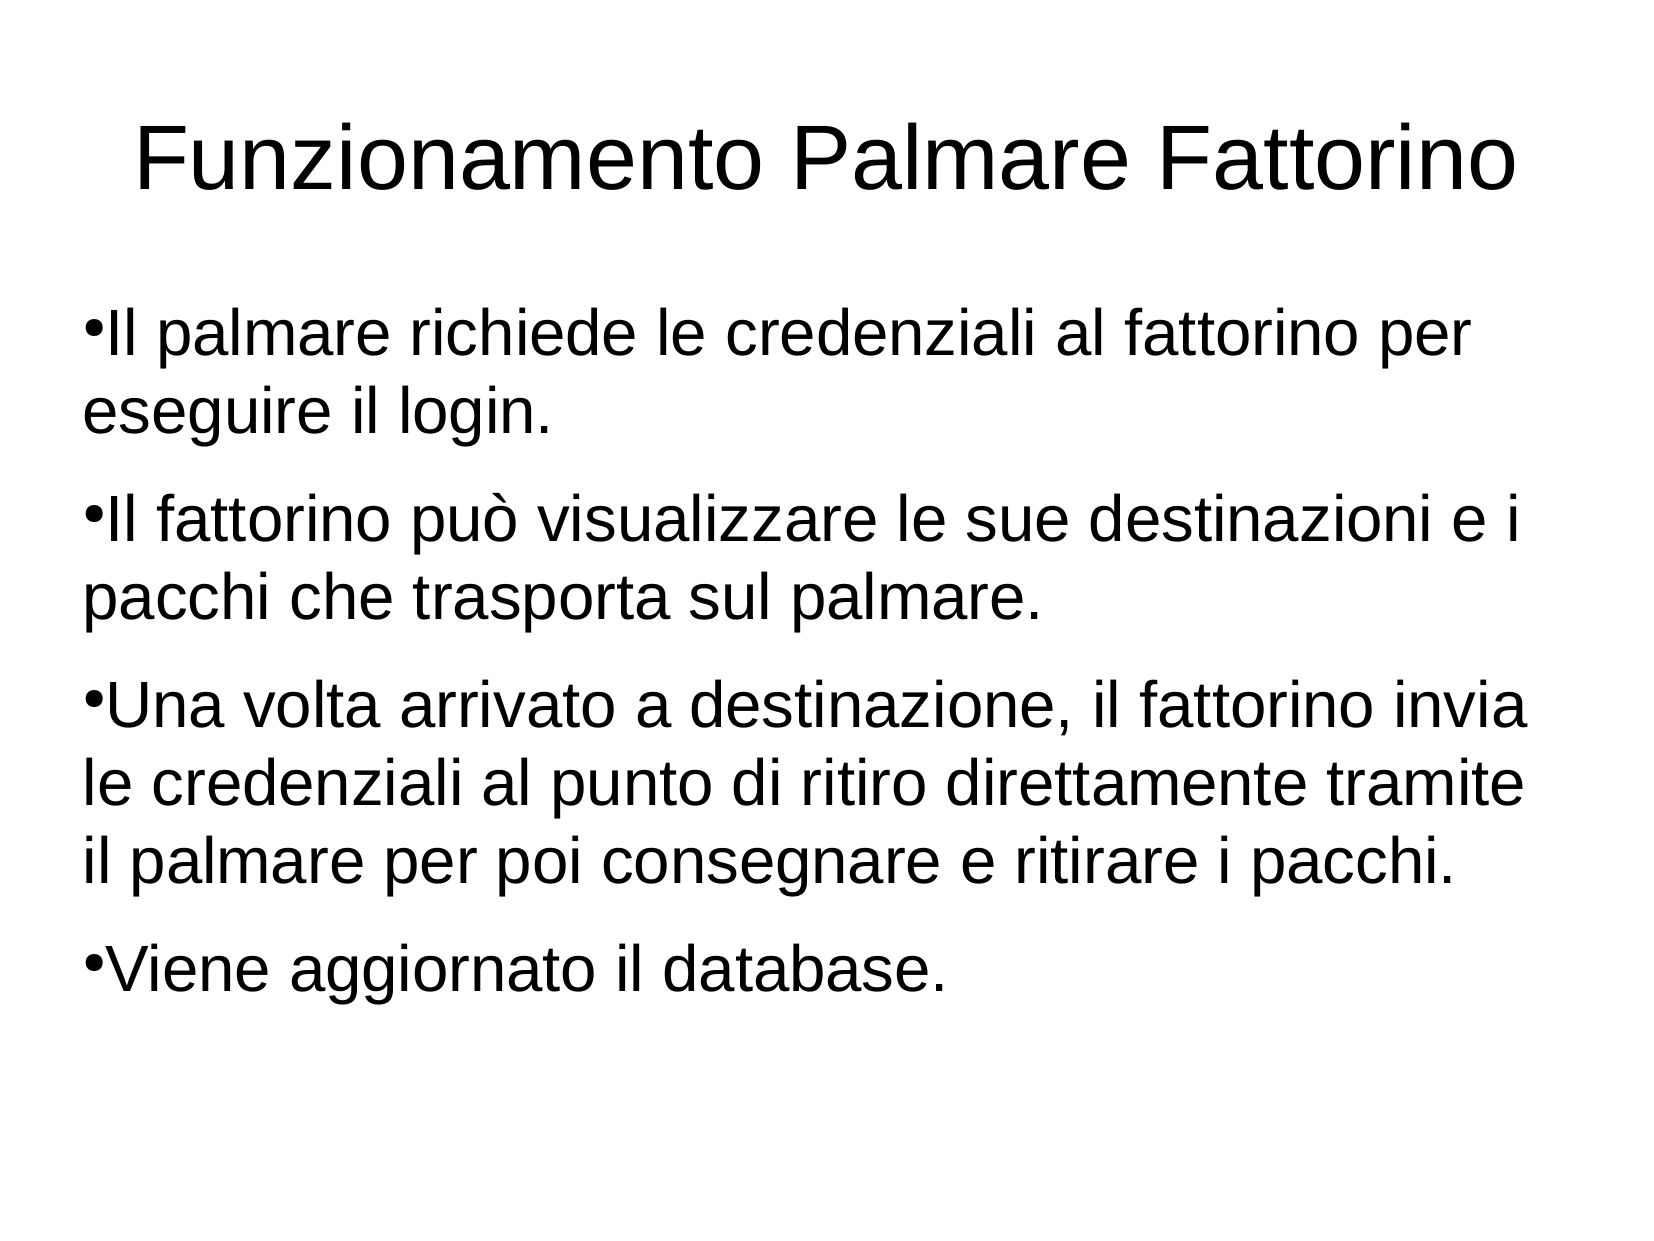

# Funzionamento Palmare Fattorino
Il palmare richiede le credenziali al fattorino per eseguire il login.
Il fattorino può visualizzare le sue destinazioni e i pacchi che trasporta sul palmare.
Una volta arrivato a destinazione, il fattorino invia le credenziali al punto di ritiro direttamente tramite il palmare per poi consegnare e ritirare i pacchi.
Viene aggiornato il database.